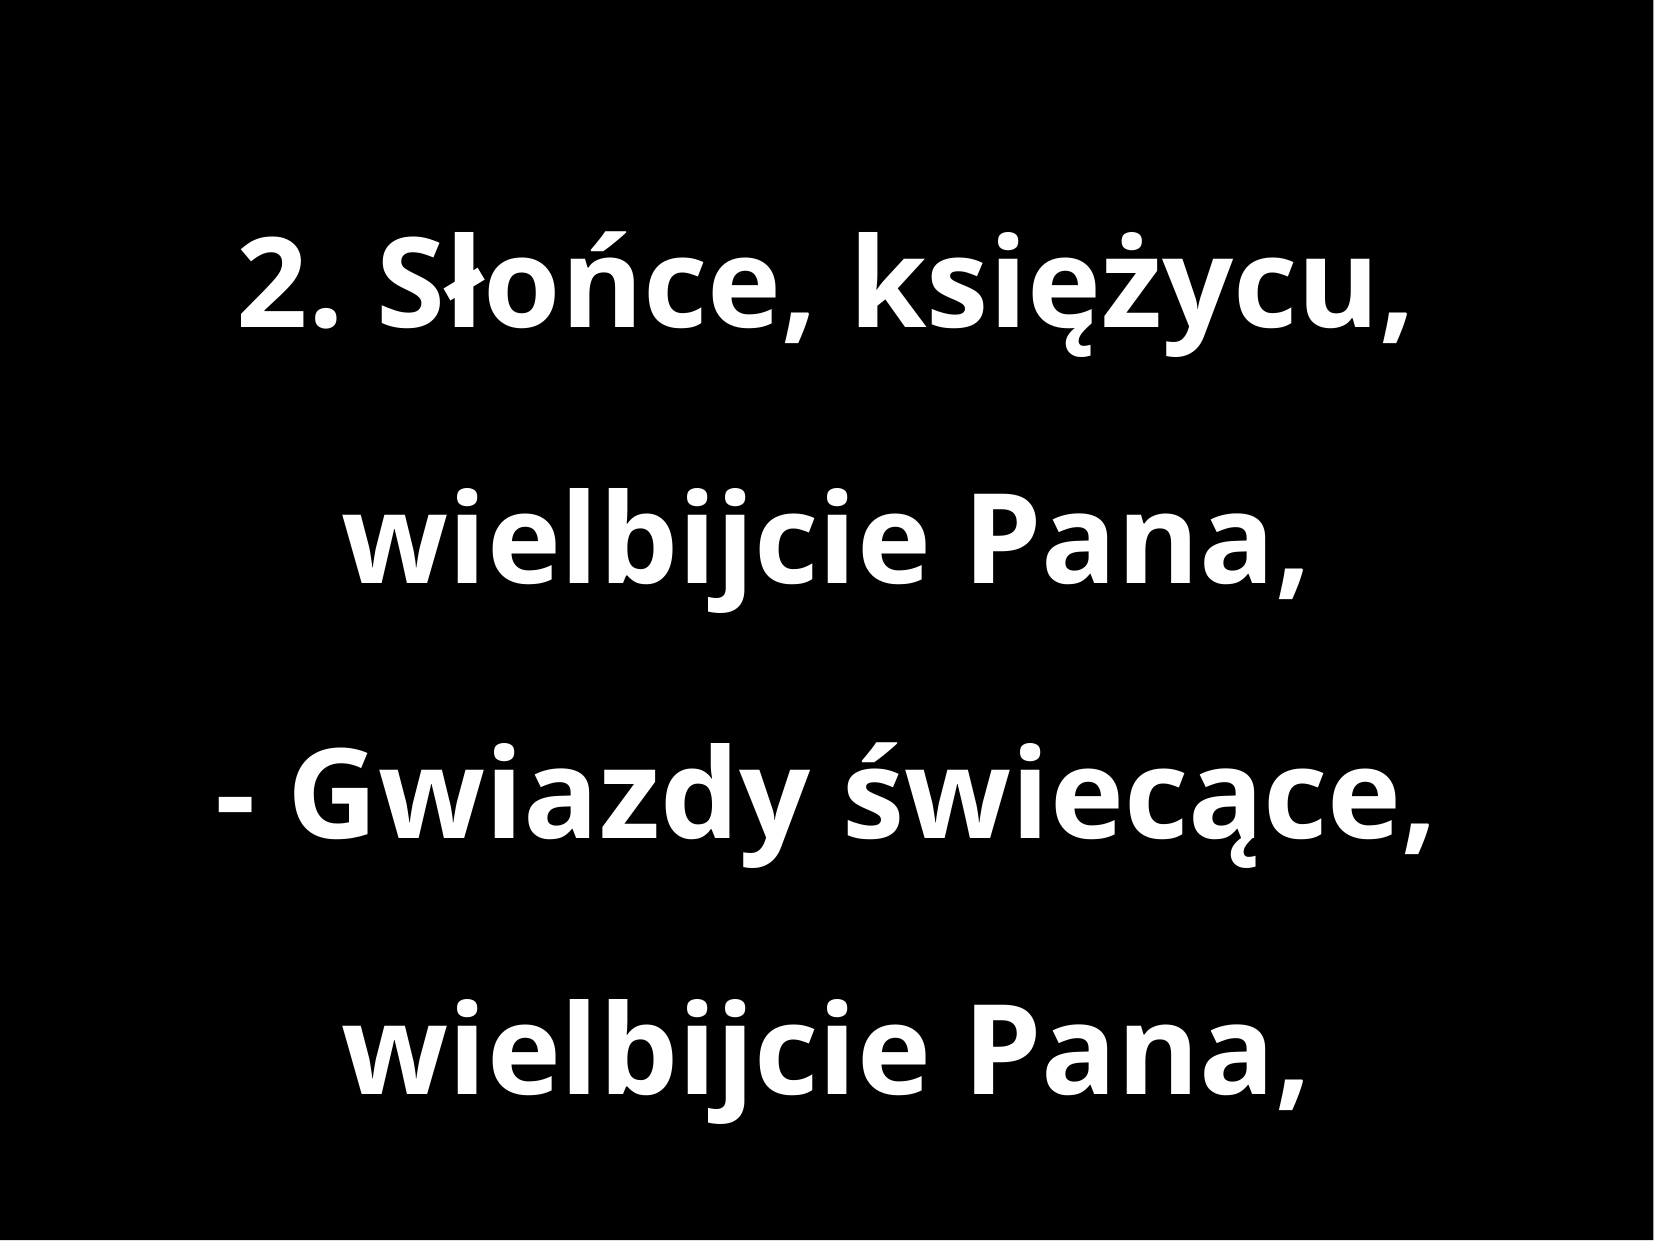

# 2. Słońce, księżycu, wielbijcie Pana, - Gwiazdy świecące, wielbijcie Pana,